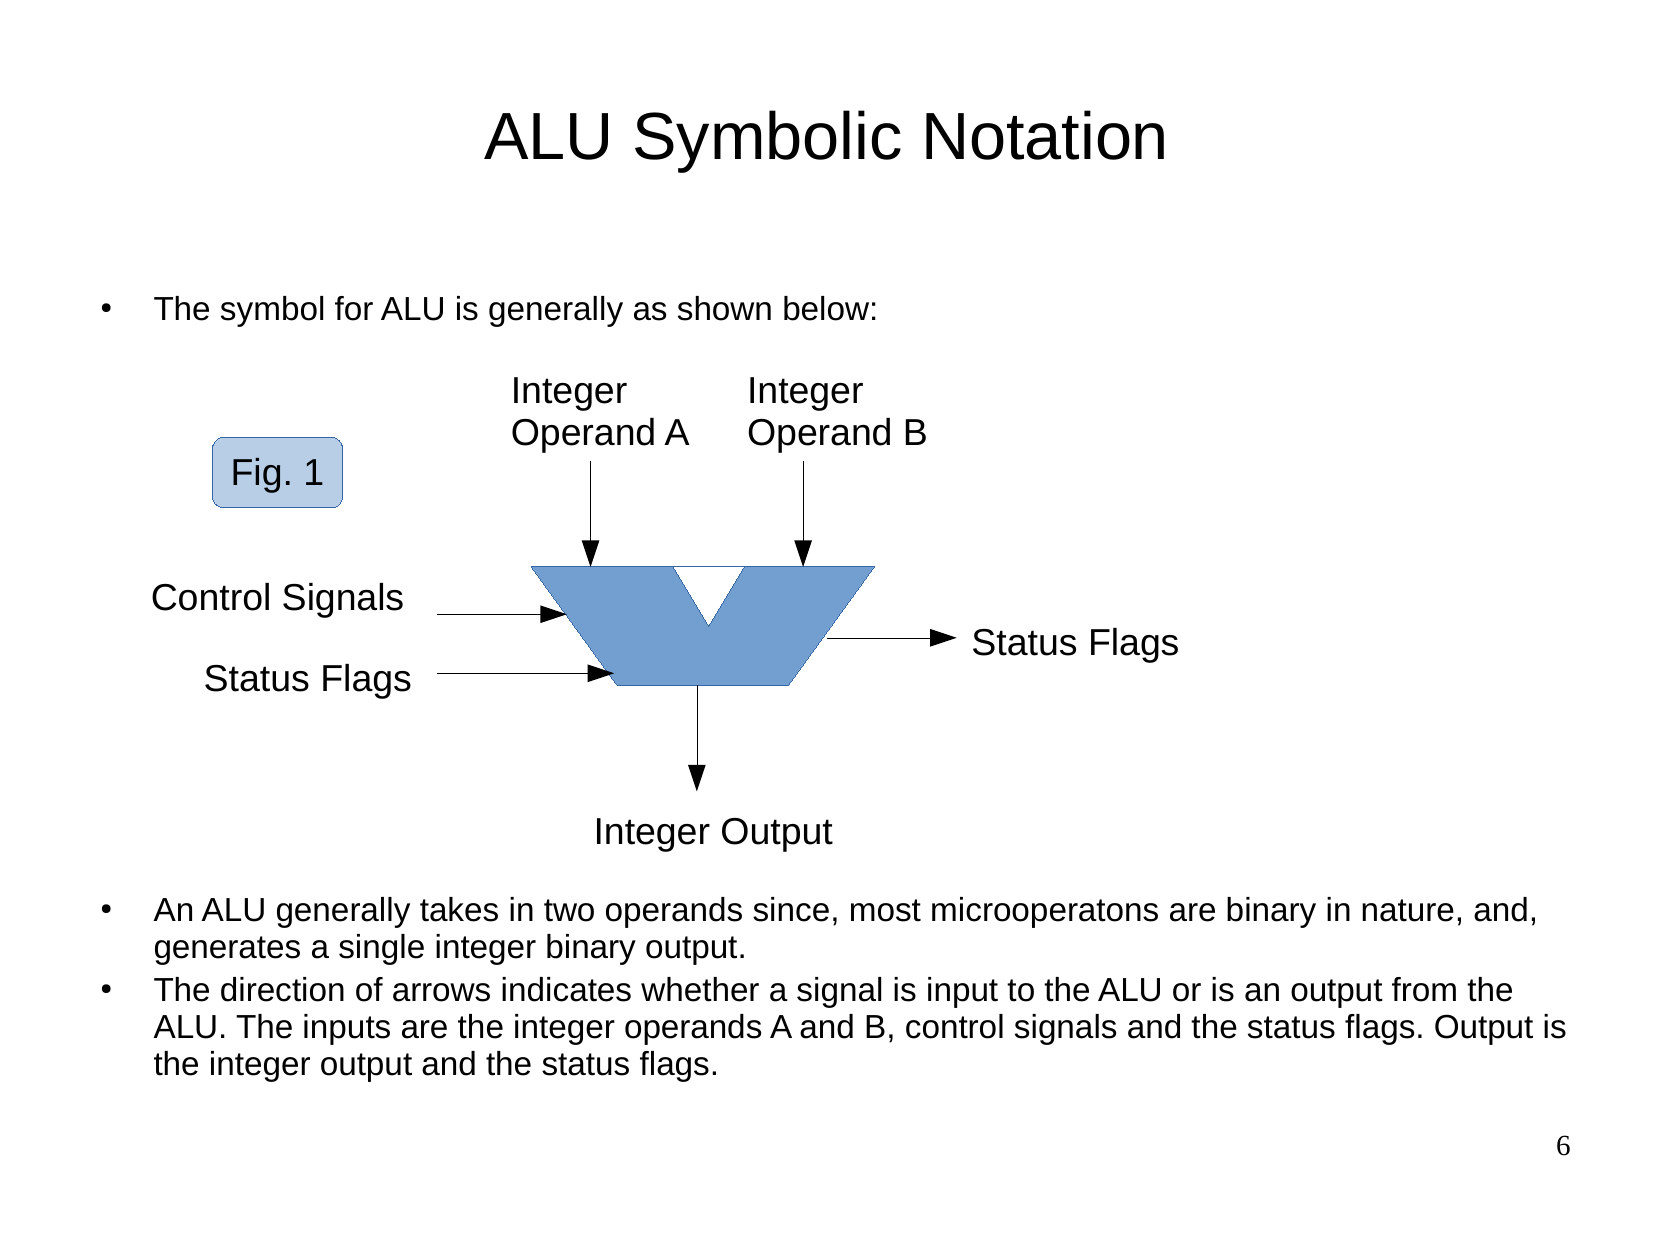

# ALU Symbolic Notation
The symbol for ALU is generally as shown below:
An ALU generally takes in two operands since, most microoperatons are binary in nature, and, generates a single integer binary output.
The direction of arrows indicates whether a signal is input to the ALU or is an output from the ALU. The inputs are the integer operands A and B, control signals and the status flags. Output is the integer output and the status flags.
Integer Operand A
Integer Operand B
Fig. 1
Control Signals
Status Flags
Status Flags
Integer Output
6